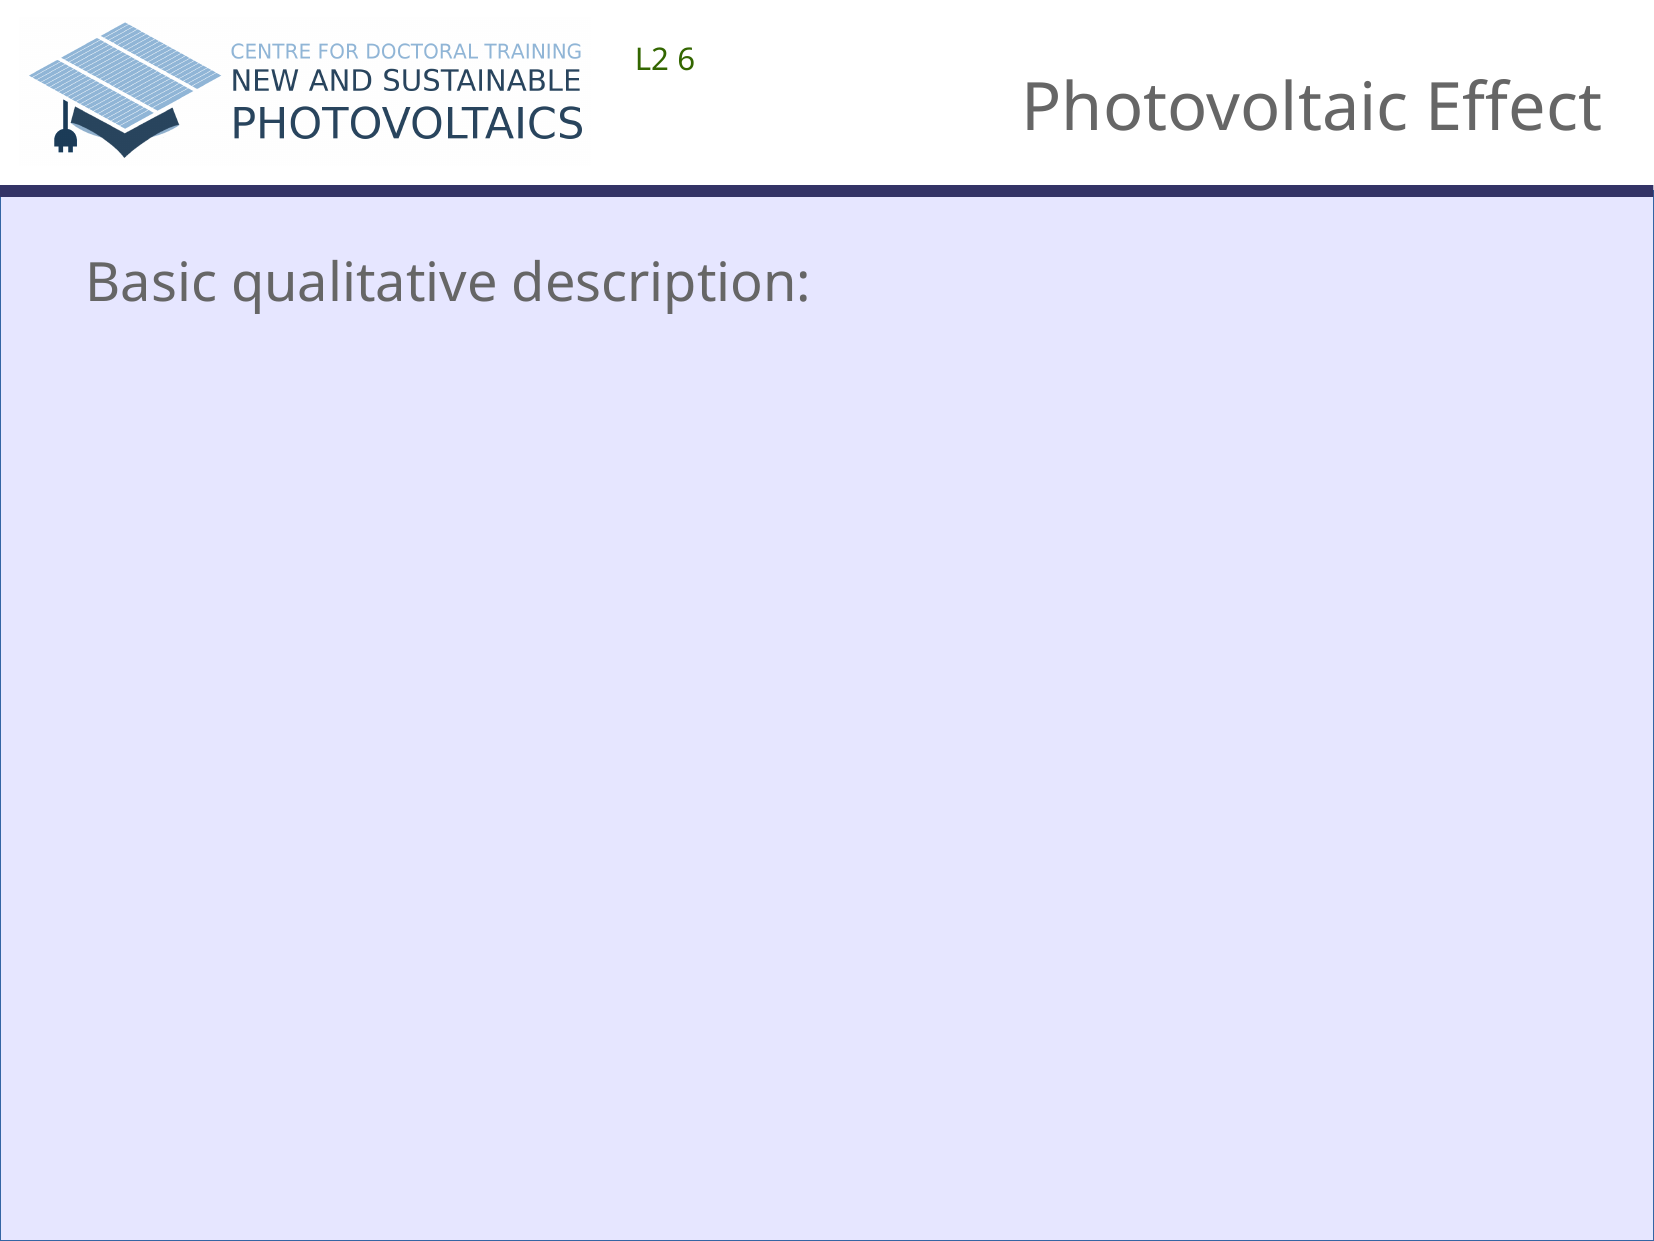

L2 6
Photovoltaic Effect
Basic qualitative description: